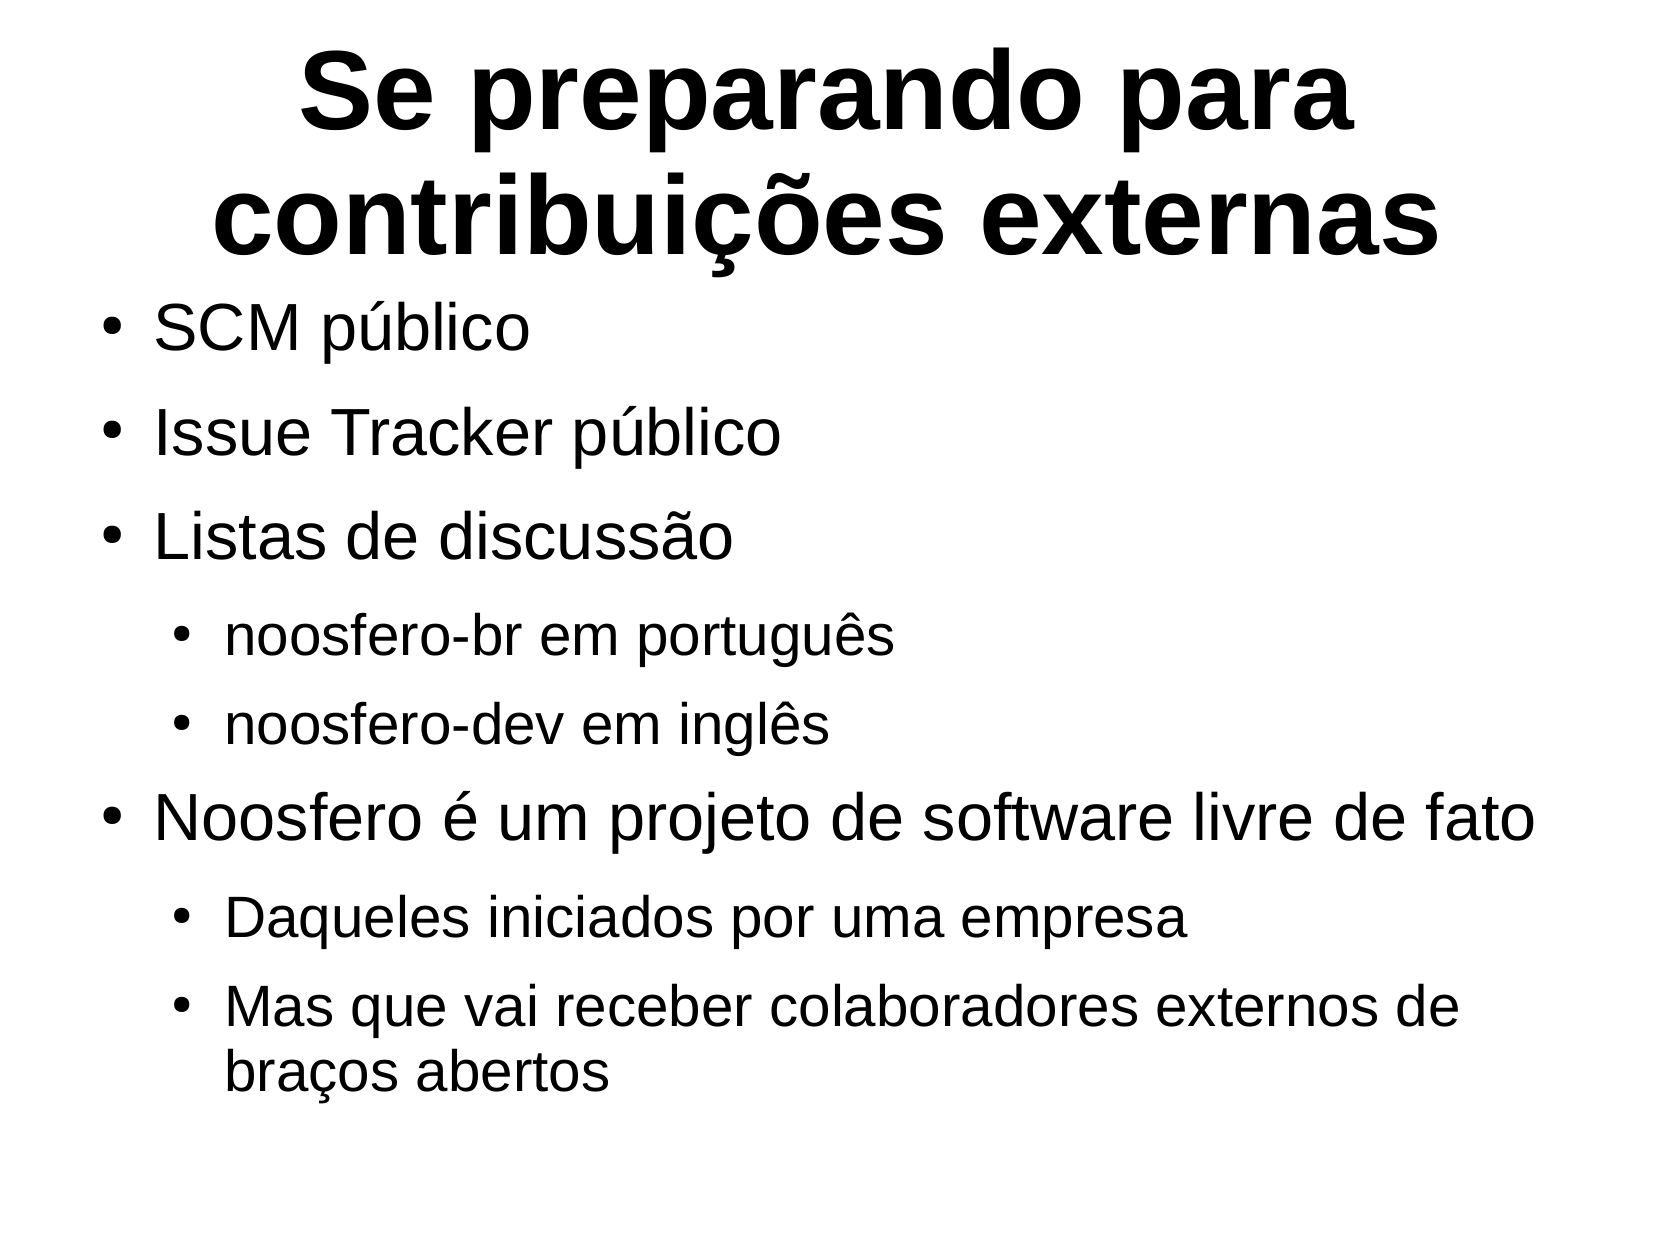

# Se preparando para contribuições externas
SCM público
Issue Tracker público
Listas de discussão
noosfero-br em português
noosfero-dev em inglês
Noosfero é um projeto de software livre de fato
Daqueles iniciados por uma empresa
Mas que vai receber colaboradores externos de braços abertos